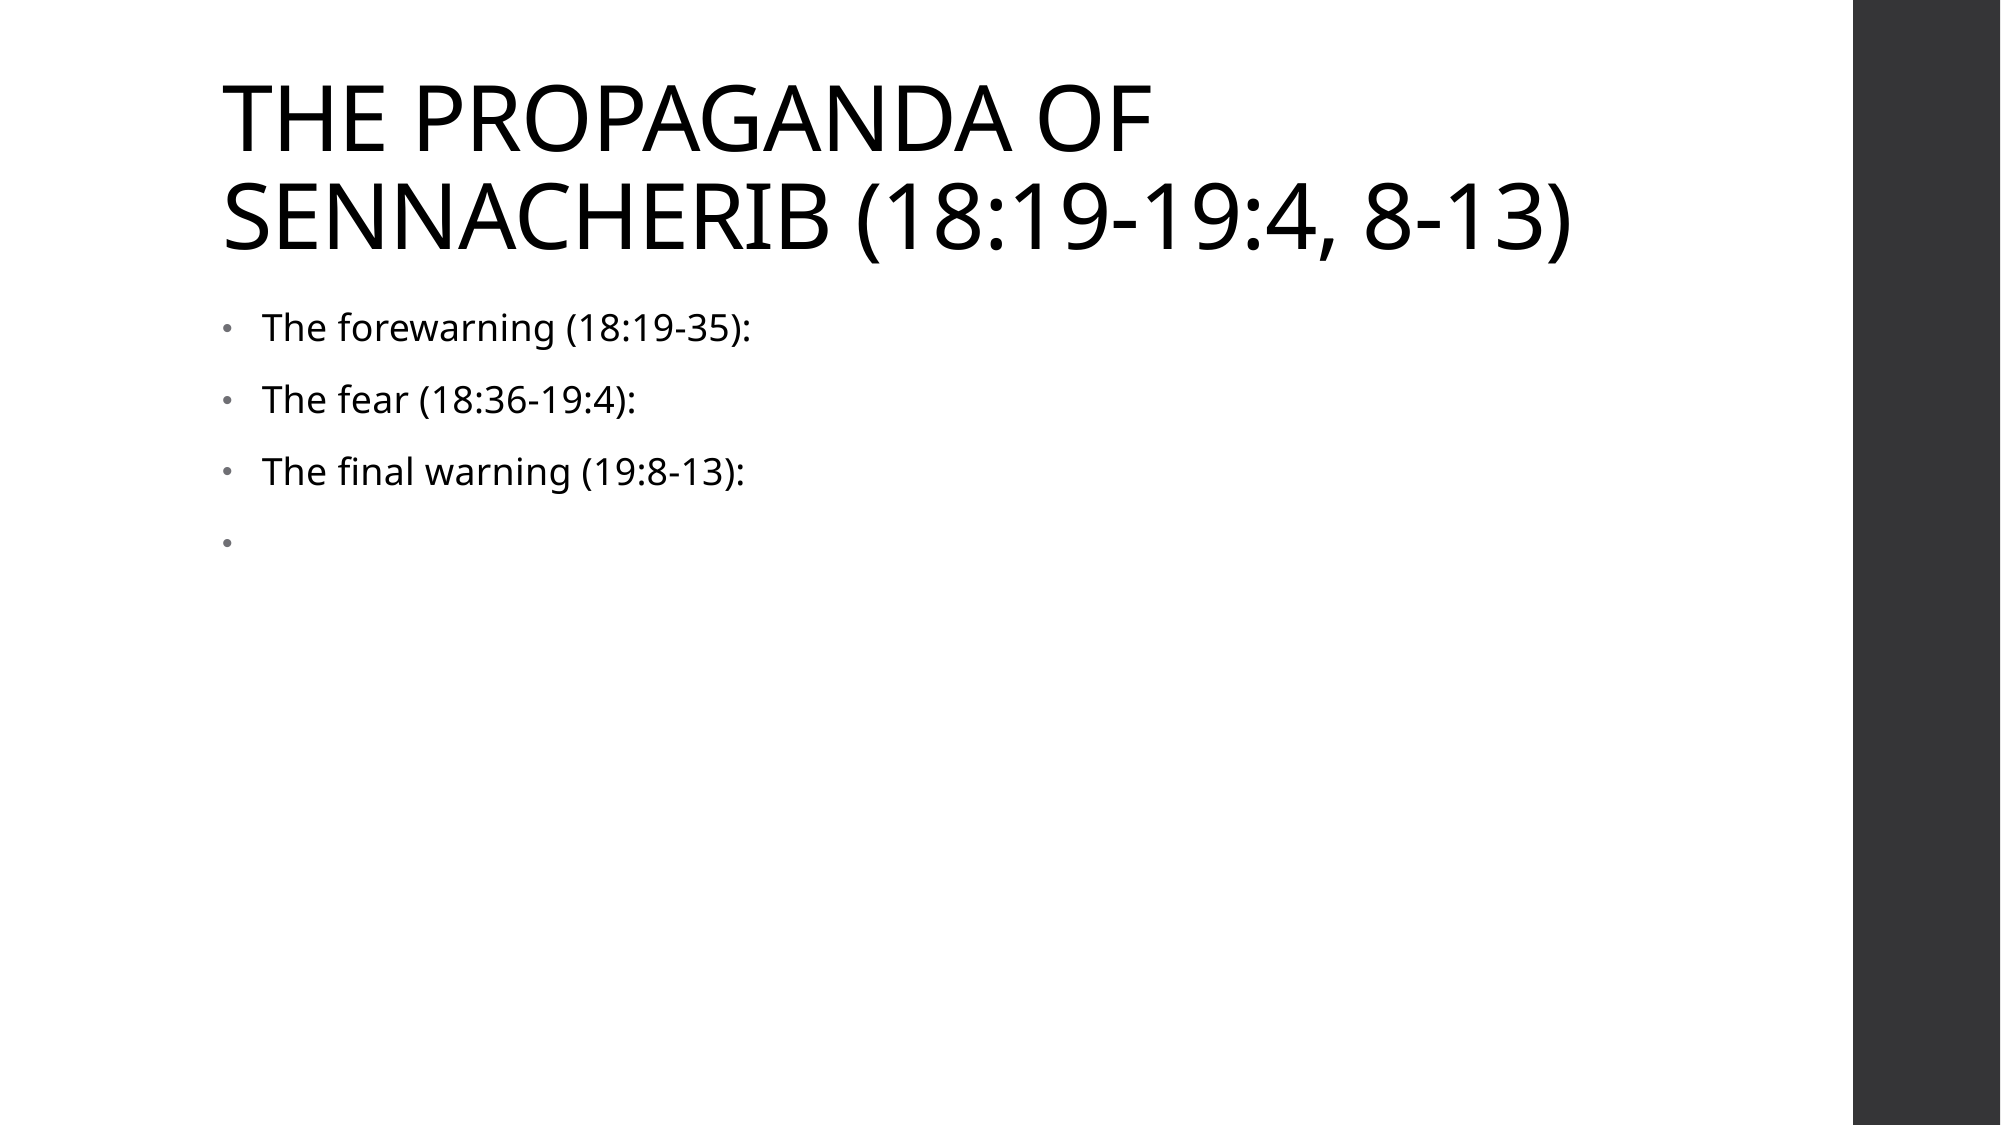

# THE PROPAGANDA OF SENNACHERIB (18:19-19:4, 8-13)
 The forewarning (18:19-35):
 The fear (18:36-19:4):
 The final warning (19:8-13):